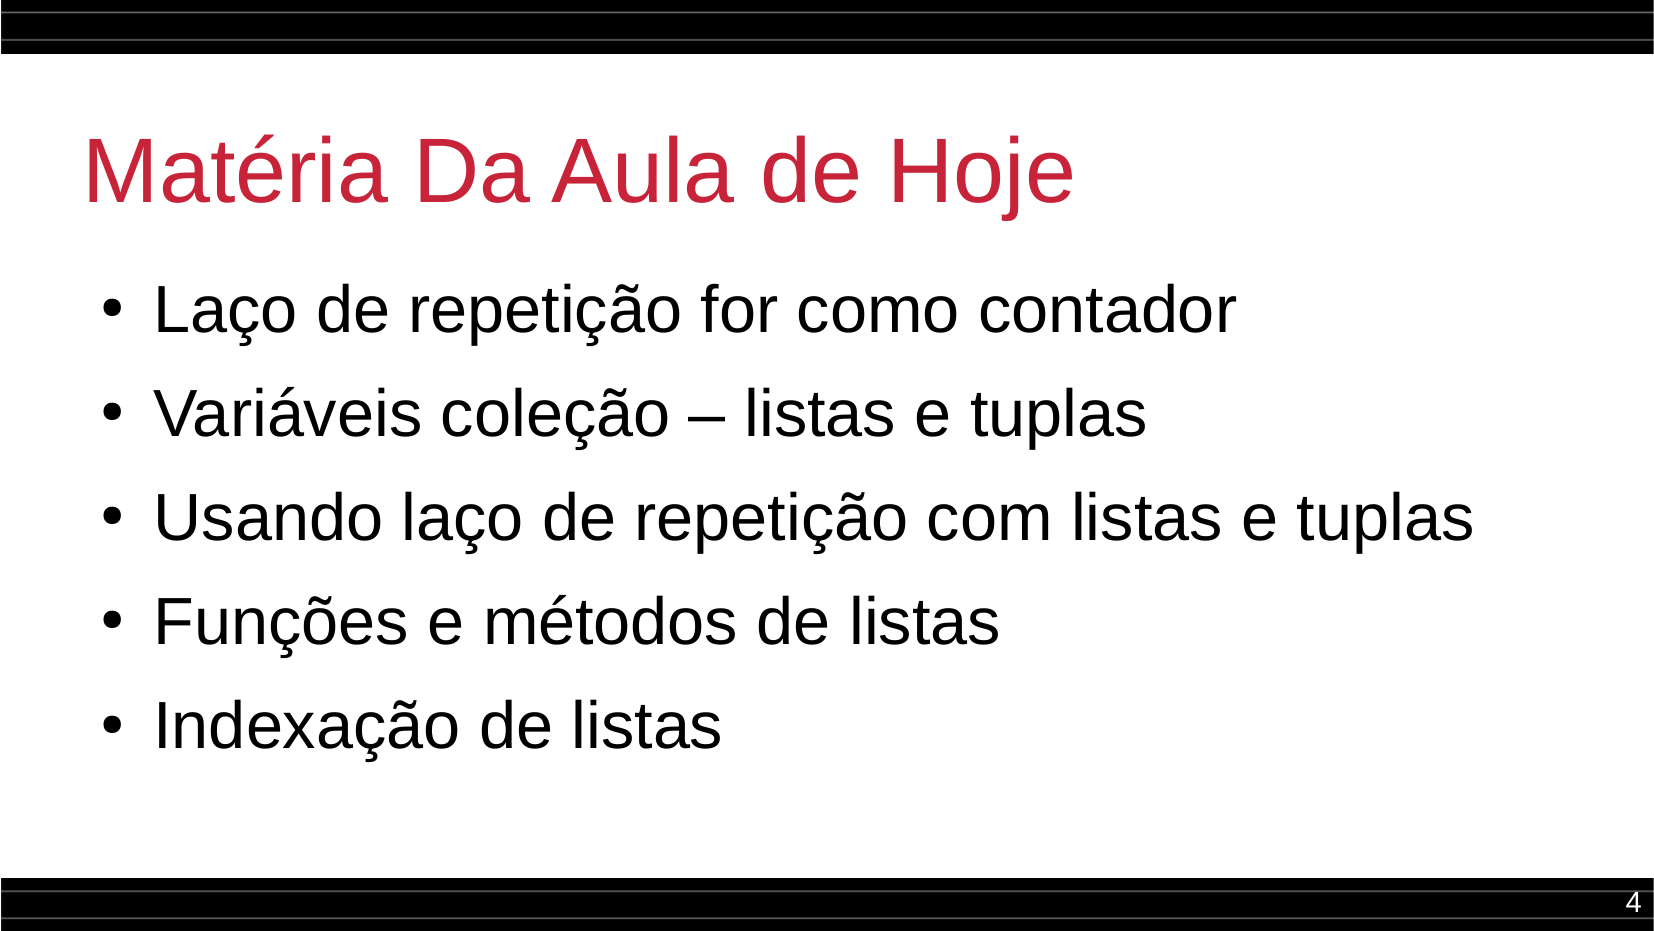

# Matéria Da Aula de Hoje
Laço de repetição for como contador
Variáveis coleção – listas e tuplas
Usando laço de repetição com listas e tuplas
Funções e métodos de listas
Indexação de listas